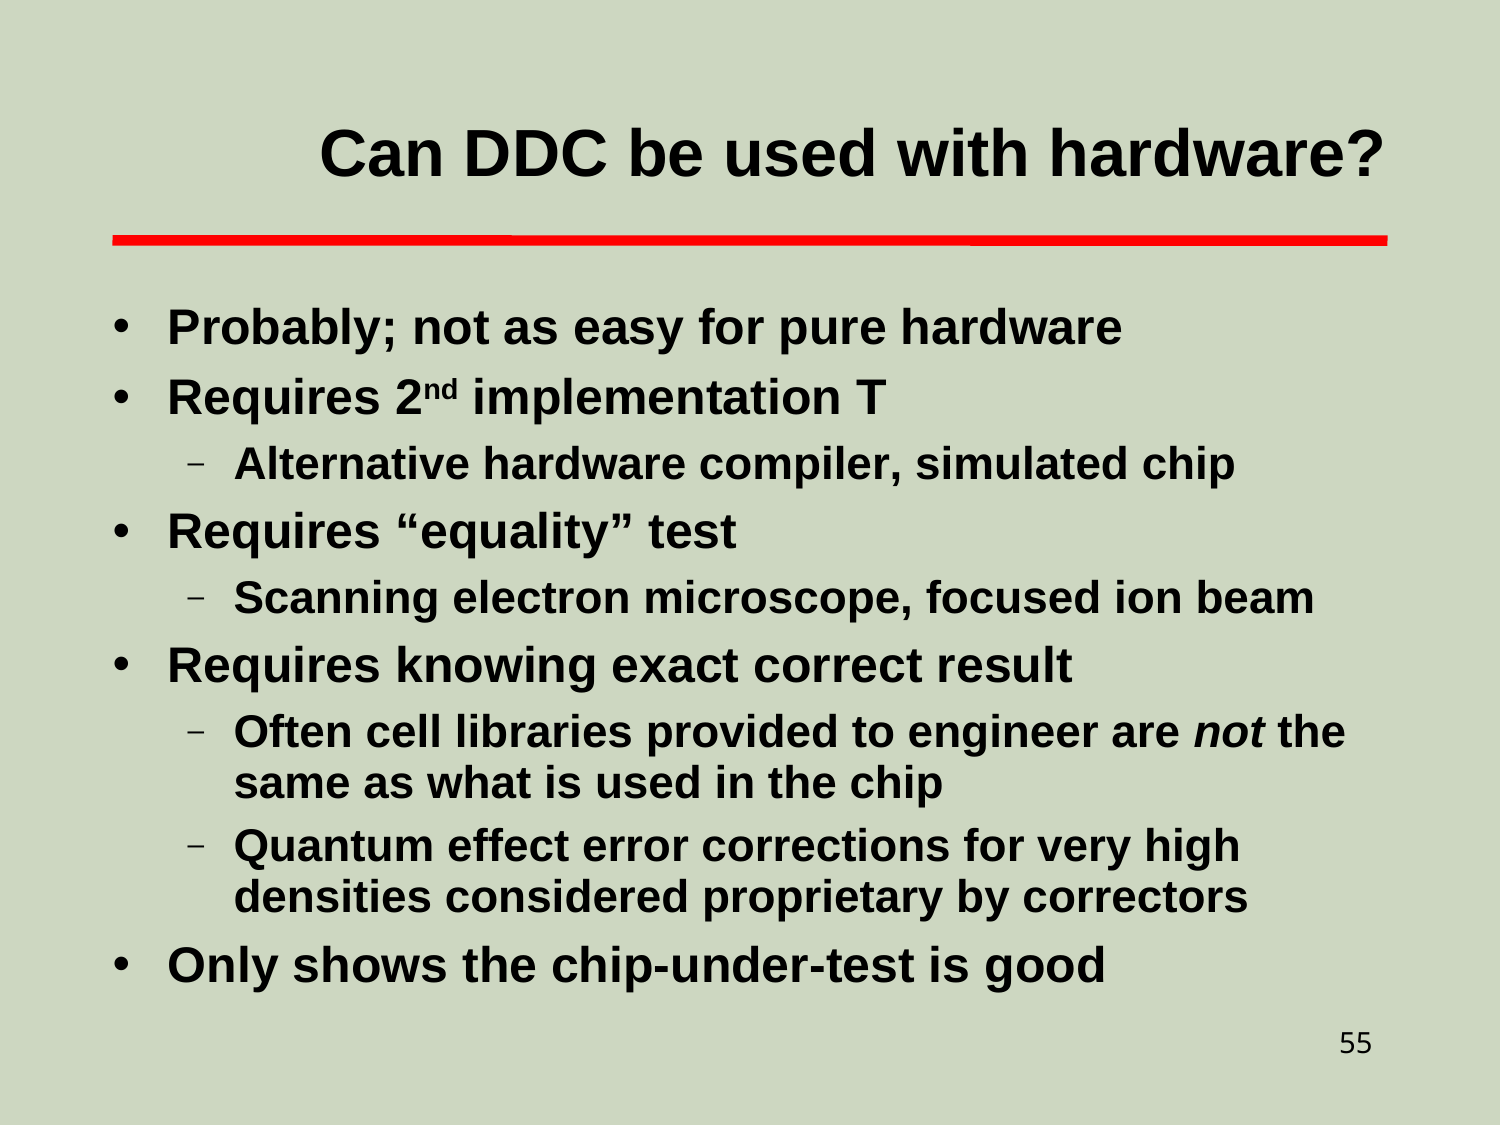

# Can DDC be used with hardware?
Probably; not as easy for pure hardware
Requires 2nd implementation T
Alternative hardware compiler, simulated chip
Requires “equality” test
Scanning electron microscope, focused ion beam
Requires knowing exact correct result
Often cell libraries provided to engineer are not the same as what is used in the chip
Quantum effect error corrections for very high densities considered proprietary by correctors
Only shows the chip-under-test is good